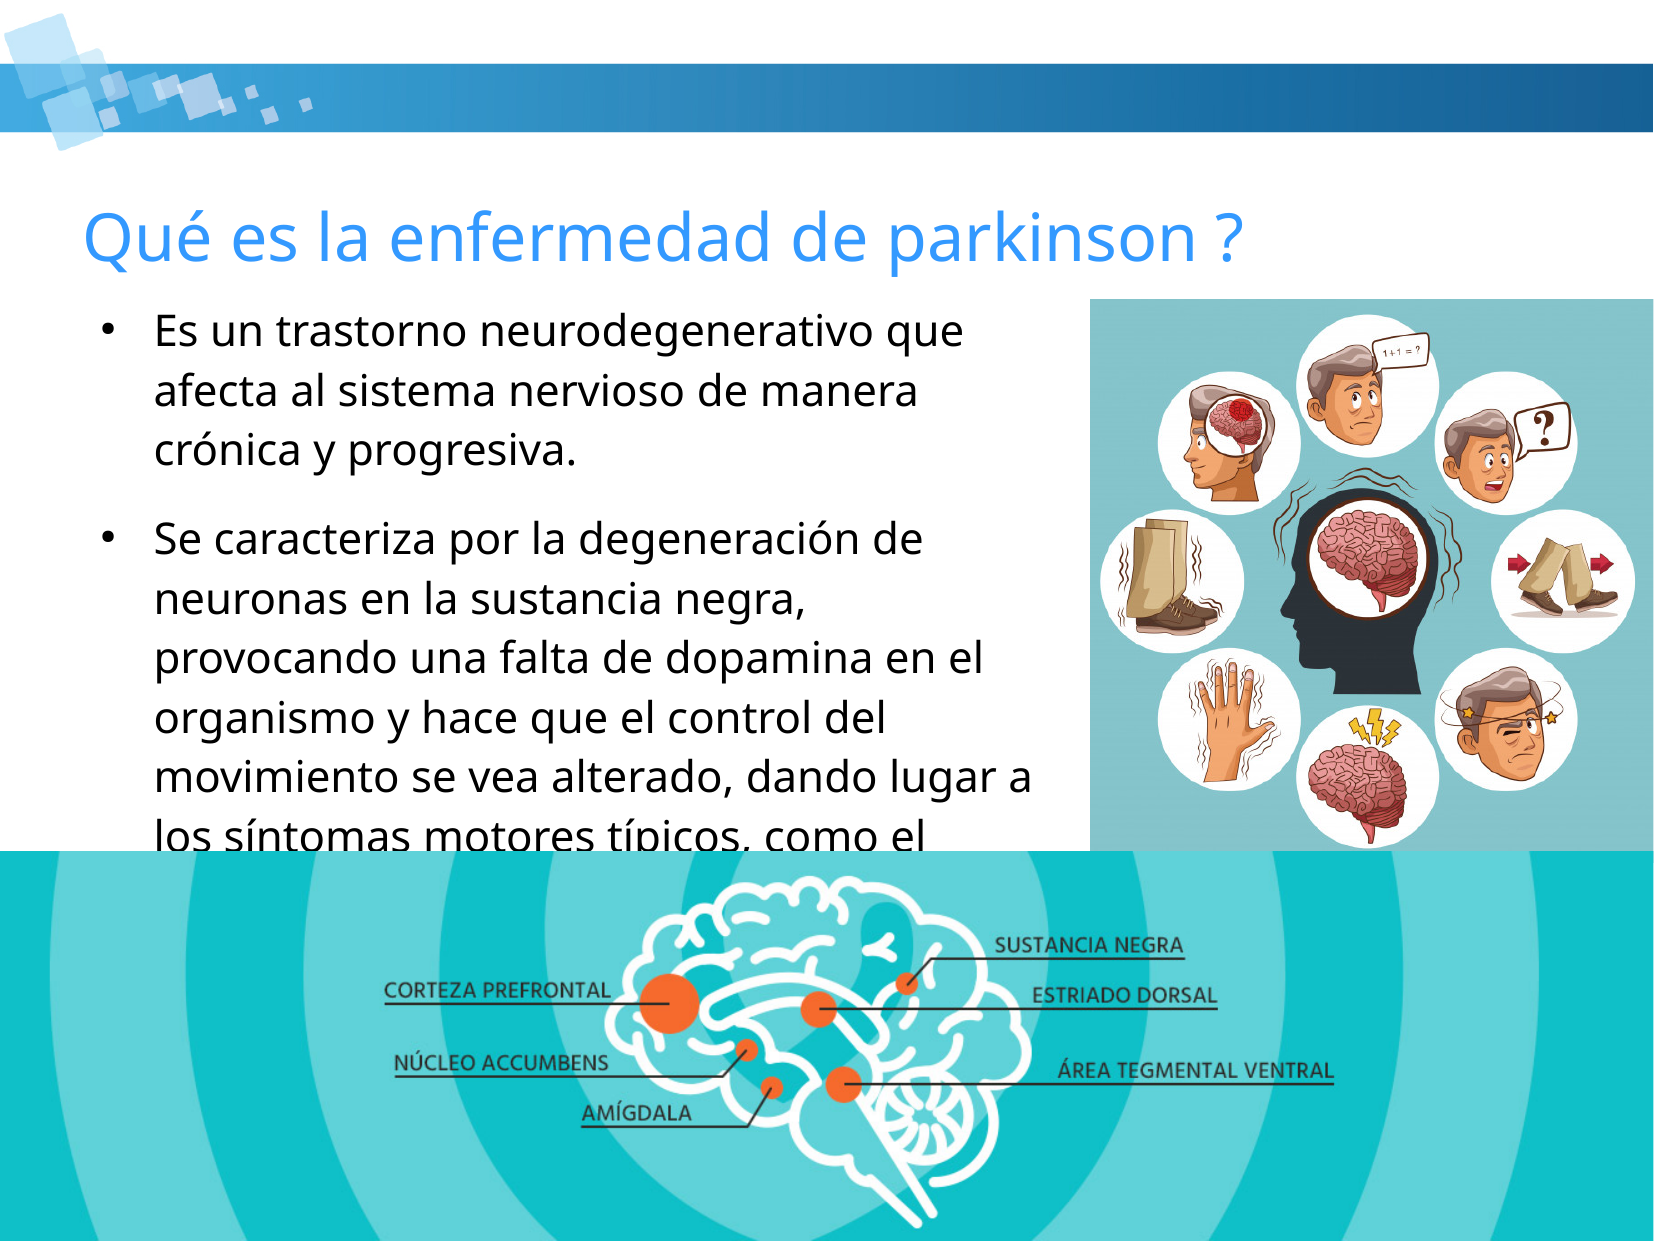

# Qué es la enfermedad de parkinson ?
Es un trastorno neurodegenerativo que afecta al sistema nervioso de manera crónica y progresiva.
Se caracteriza por la degeneración de neuronas en la sustancia negra, provocando una falta de dopamina en el organismo y hace que el control del movimiento se vea alterado, dando lugar a los síntomas motores típicos, como el temblor en reposo o la rigidez.